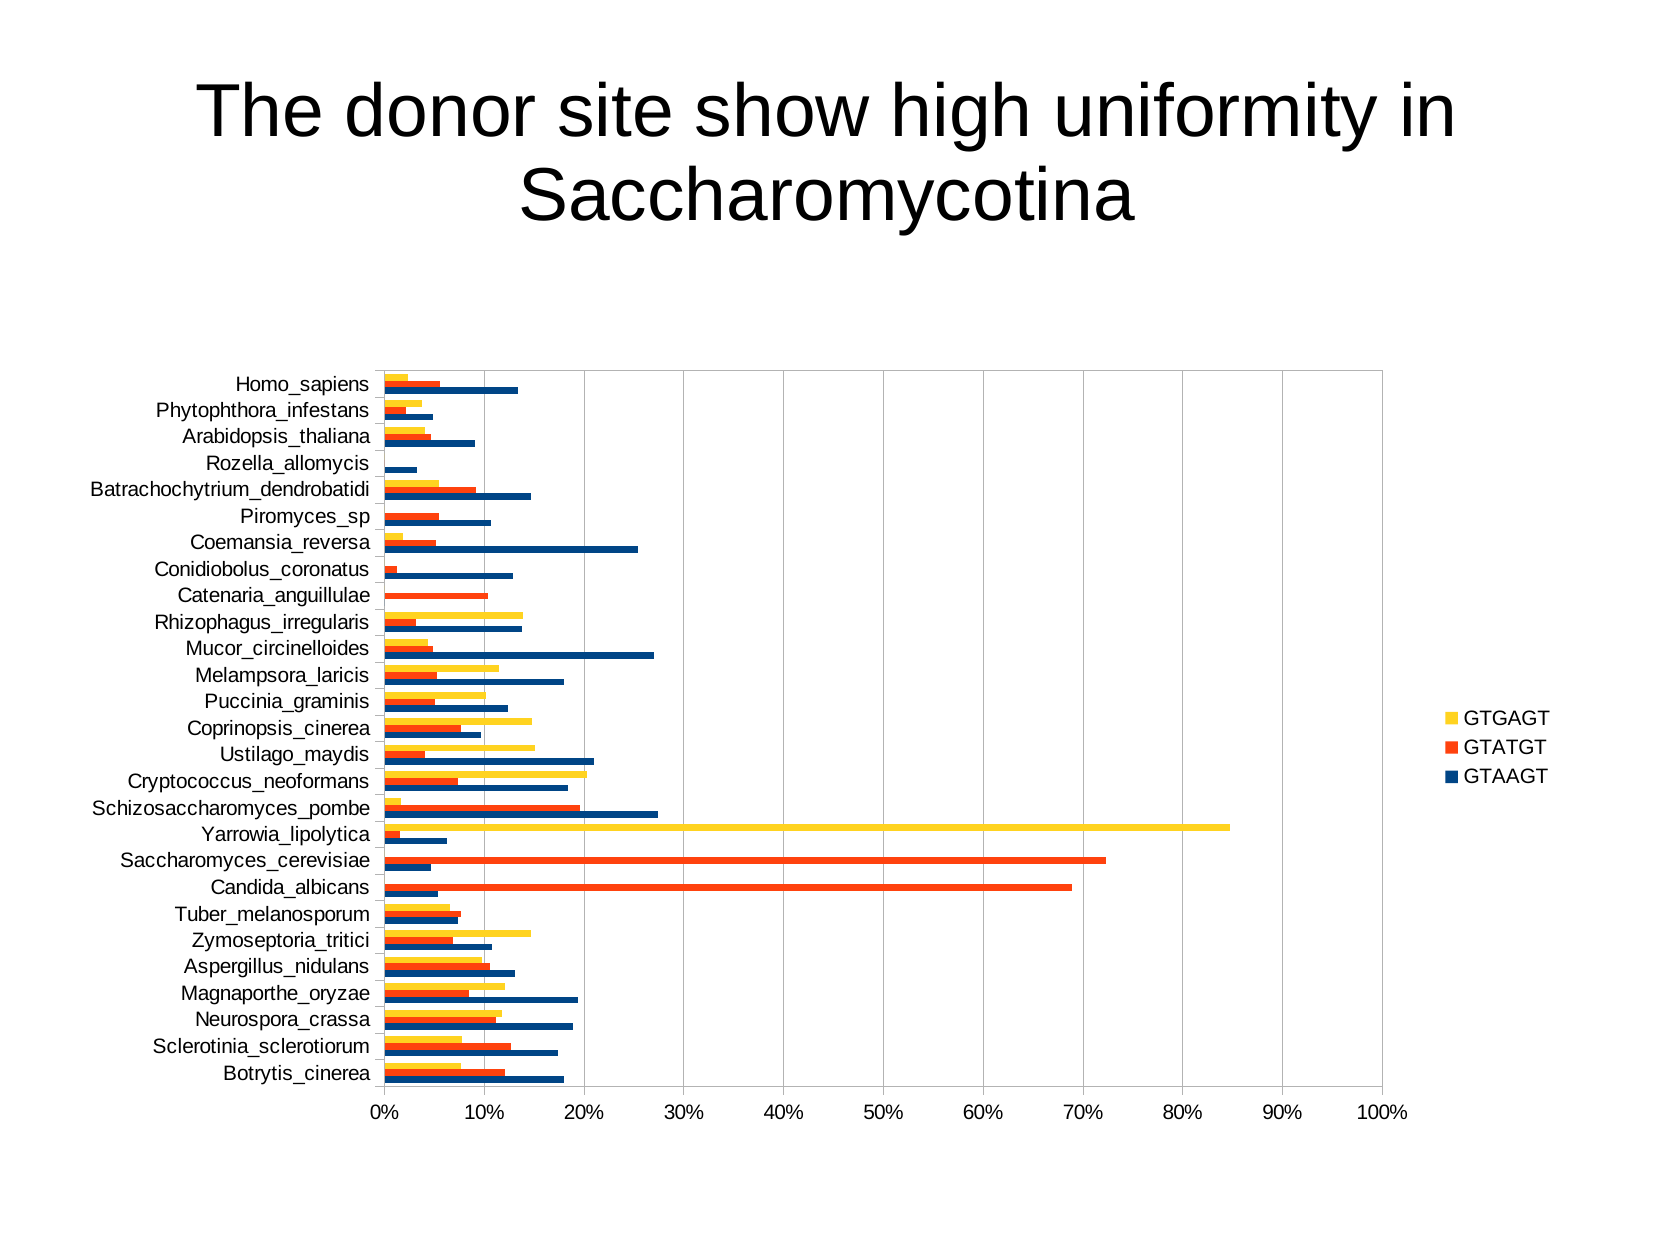

# The donor site show high uniformity in Saccharomycotina
### Chart
| Category | GTAAGT | GTATGT | GTGAGT |
|---|---|---|---|
| Botrytis_cinerea | 0.18 | 0.121 | 0.077 |
| Sclerotinia_sclerotiorum | 0.174 | 0.127 | 0.078 |
| Neurospora_crassa | 0.189 | 0.112 | 0.118 |
| Magnaporthe_oryzae | 0.194 | 0.085 | 0.121 |
| Aspergillus_nidulans | 0.131 | 0.106 | 0.098 |
| Zymoseptoria_tritici | 0.108 | 0.069 | 0.147 |
| Tuber_melanosporum | 0.073 | 0.076 | 0.065 |
| Candida_albicans | 0.053 | 0.689 | 0.0 |
| Saccharomyces_cerevisiae | 0.046 | 0.723 | 0.0 |
| Yarrowia_lipolytica | 0.062 | 0.015 | 0.847 |
| Schizosaccharomyces_pombe | 0.274 | 0.196 | 0.016 |
| Cryptococcus_neoformans | 0.184 | 0.073 | 0.203 |
| Ustilago_maydis | 0.21 | 0.04 | 0.151 |
| Coprinopsis_cinerea | 0.097 | 0.076 | 0.148 |
| Puccinia_graminis | 0.124 | 0.05 | 0.102 |
| Melampsora_laricis | 0.18 | 0.052 | 0.115 |
| Mucor_circinelloides | 0.27 | 0.048 | 0.043 |
| Rhizophagus_irregularis | 0.138 | 0.031 | 0.139 |
| Catenaria_anguillulae | 0.0 | 0.104 | 0.0 |
| Conidiobolus_coronatus | 0.129 | 0.012 | 0.0 |
| Coemansia_reversa | 0.254 | 0.051 | 0.018 |
| Piromyces_sp | 0.107 | 0.054 | 0.0 |
| Batrachochytrium_dendrobatidi | 0.147 | 0.092 | 0.054 |
| Rozella_allomycis | 0.032 | 0.0 | 0.0 |
| Arabidopsis_thaliana | 0.091 | 0.046 | 0.04 |
| Phytophthora_infestans | 0.048 | 0.021 | 0.037 |
| Homo_sapiens | 0.134 | 0.055 | 0.023 |